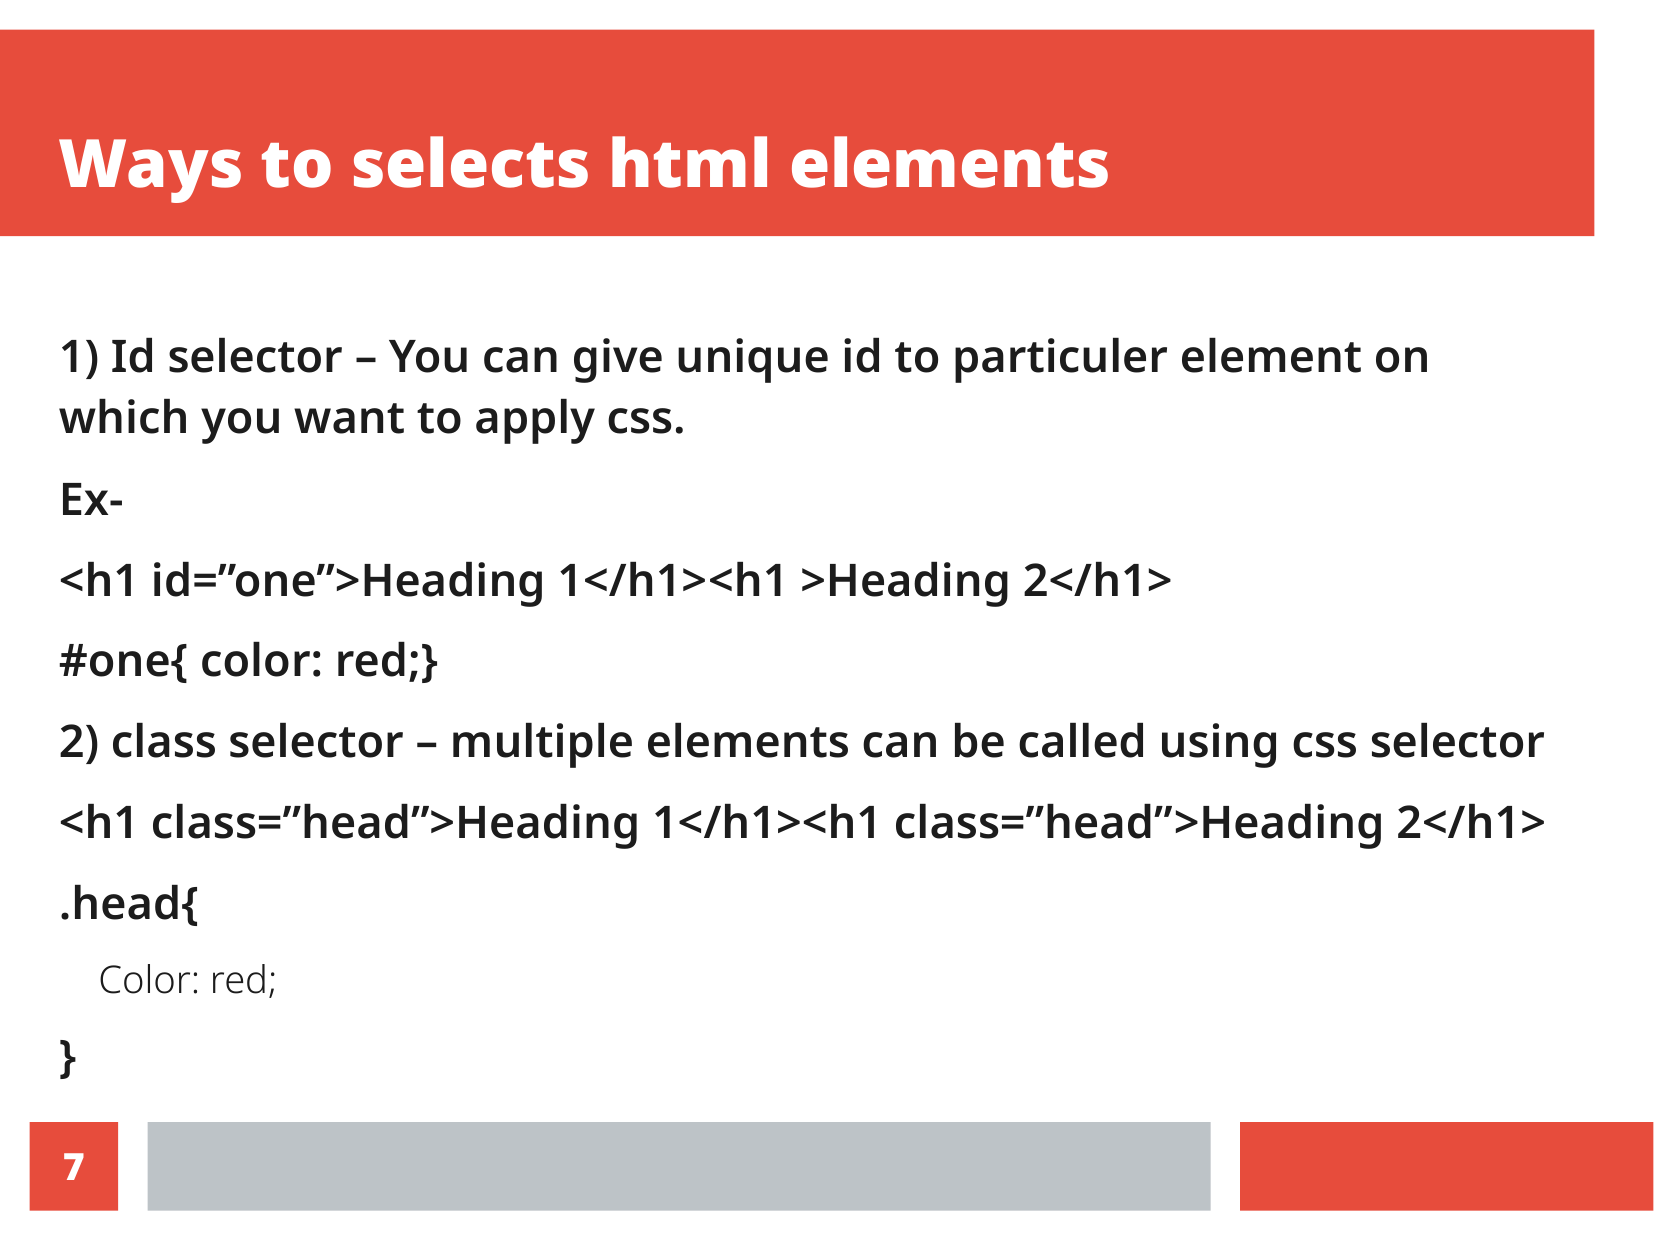

# Ways to selects html elements
1) Id selector – You can give unique id to particuler element on which you want to apply css.
Ex-
<h1 id=”one”>Heading 1</h1><h1 >Heading 2</h1>
#one{ color: red;}
2) class selector – multiple elements can be called using css selector
<h1 class=”head”>Heading 1</h1><h1 class=”head”>Heading 2</h1>
.head{
Color: red;
}
7